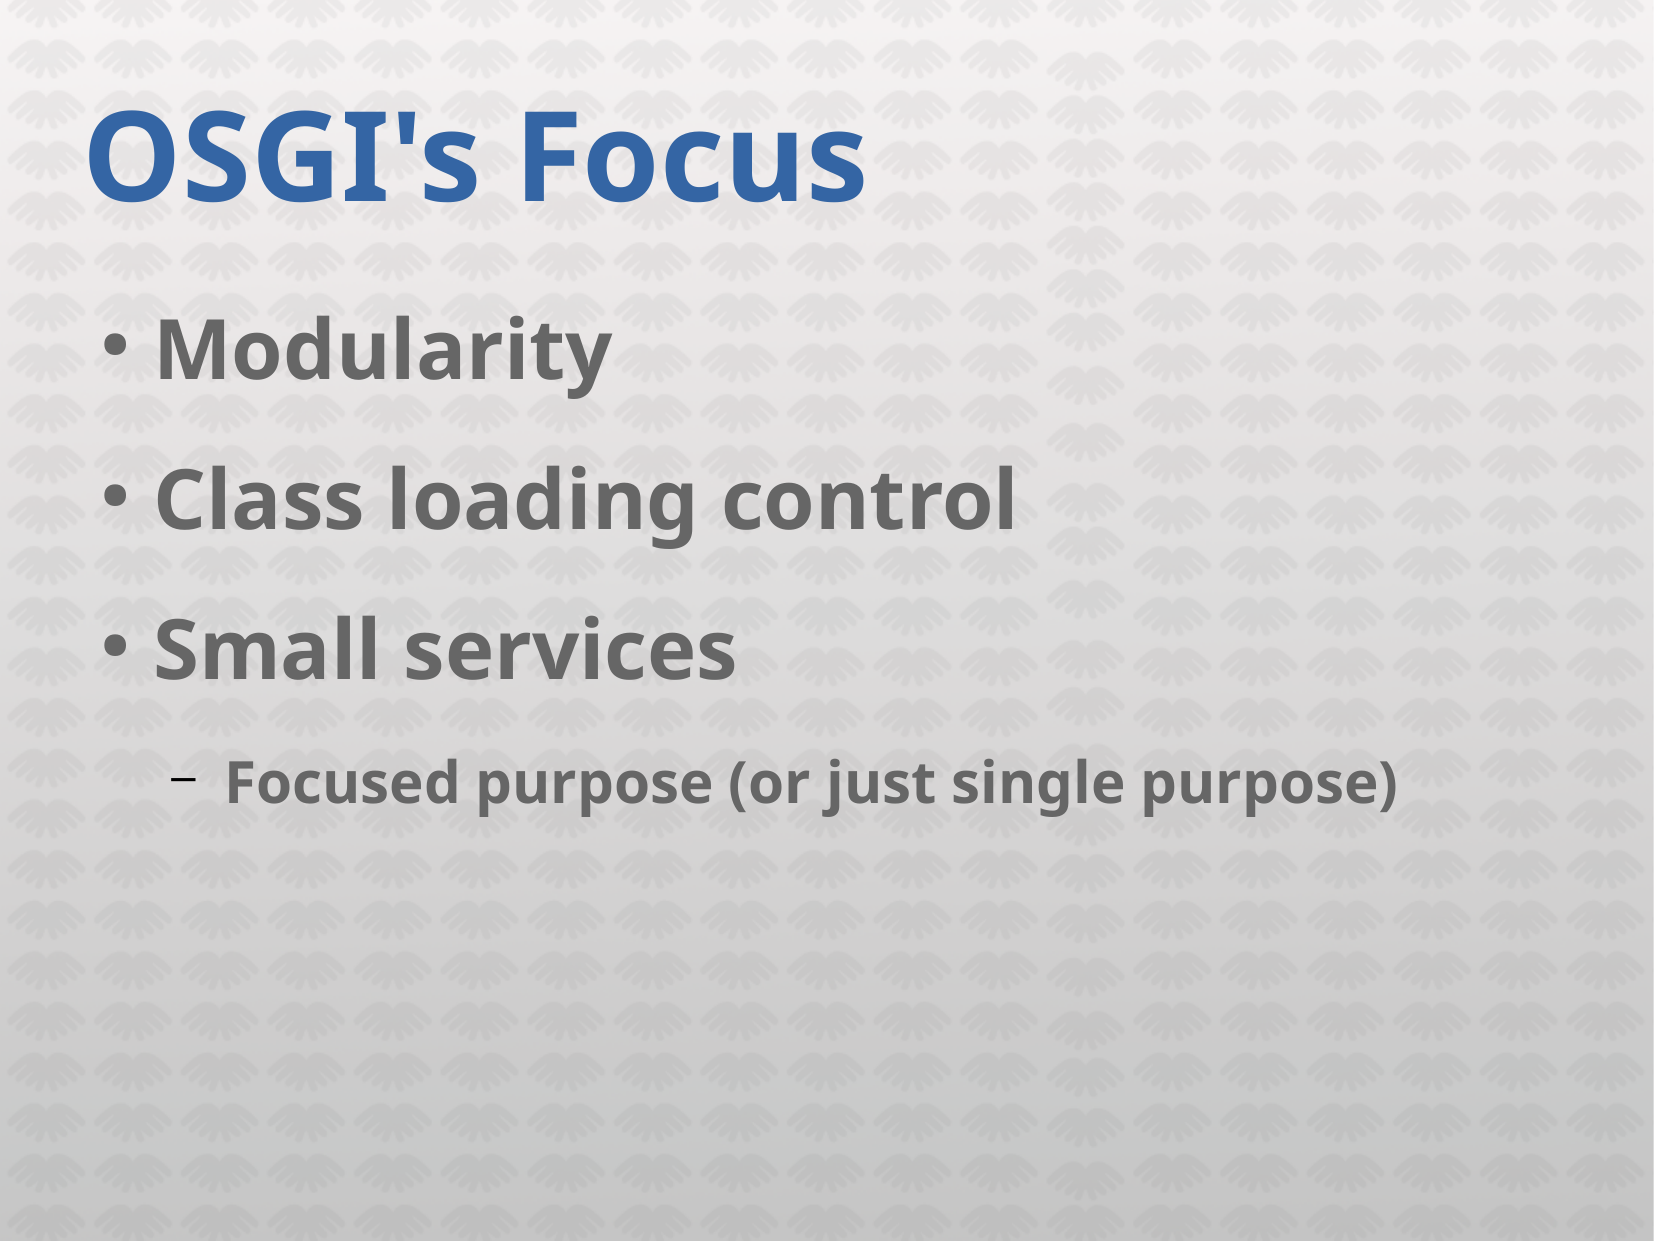

# OSGI's Focus
Modularity
Class loading control
Small services
Focused purpose (or just single purpose)